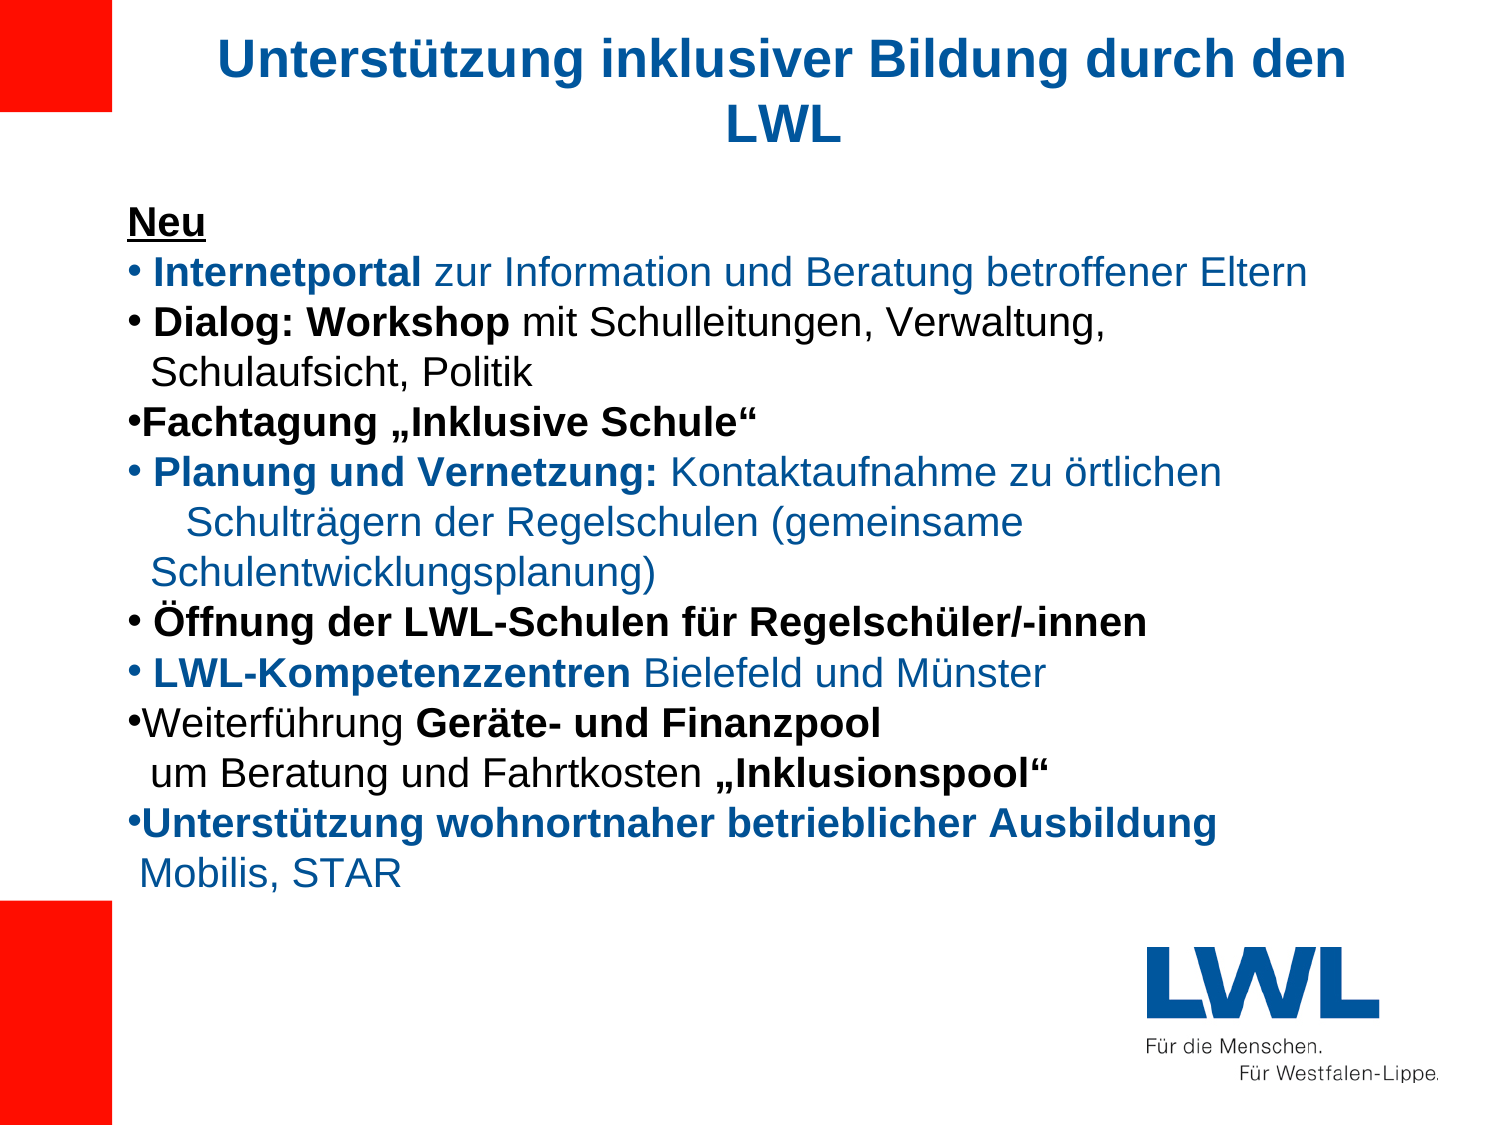

# Unterstützung inklusiver Bildung durch den LWL
Neu
 Internetportal zur Information und Beratung betroffener Eltern
 Dialog: Workshop mit Schulleitungen, Verwaltung,
 Schulaufsicht, Politik
Fachtagung „Inklusive Schule“
 Planung und Vernetzung: Kontaktaufnahme zu örtlichen
 Schulträgern der Regelschulen (gemeinsame
 Schulentwicklungsplanung)
 Öffnung der LWL-Schulen für Regelschüler/-innen
 LWL-Kompetenzzentren Bielefeld und Münster
Weiterführung Geräte- und Finanzpool
 um Beratung und Fahrtkosten „Inklusionspool“
Unterstützung wohnortnaher betrieblicher Ausbildung
 Mobilis, STAR